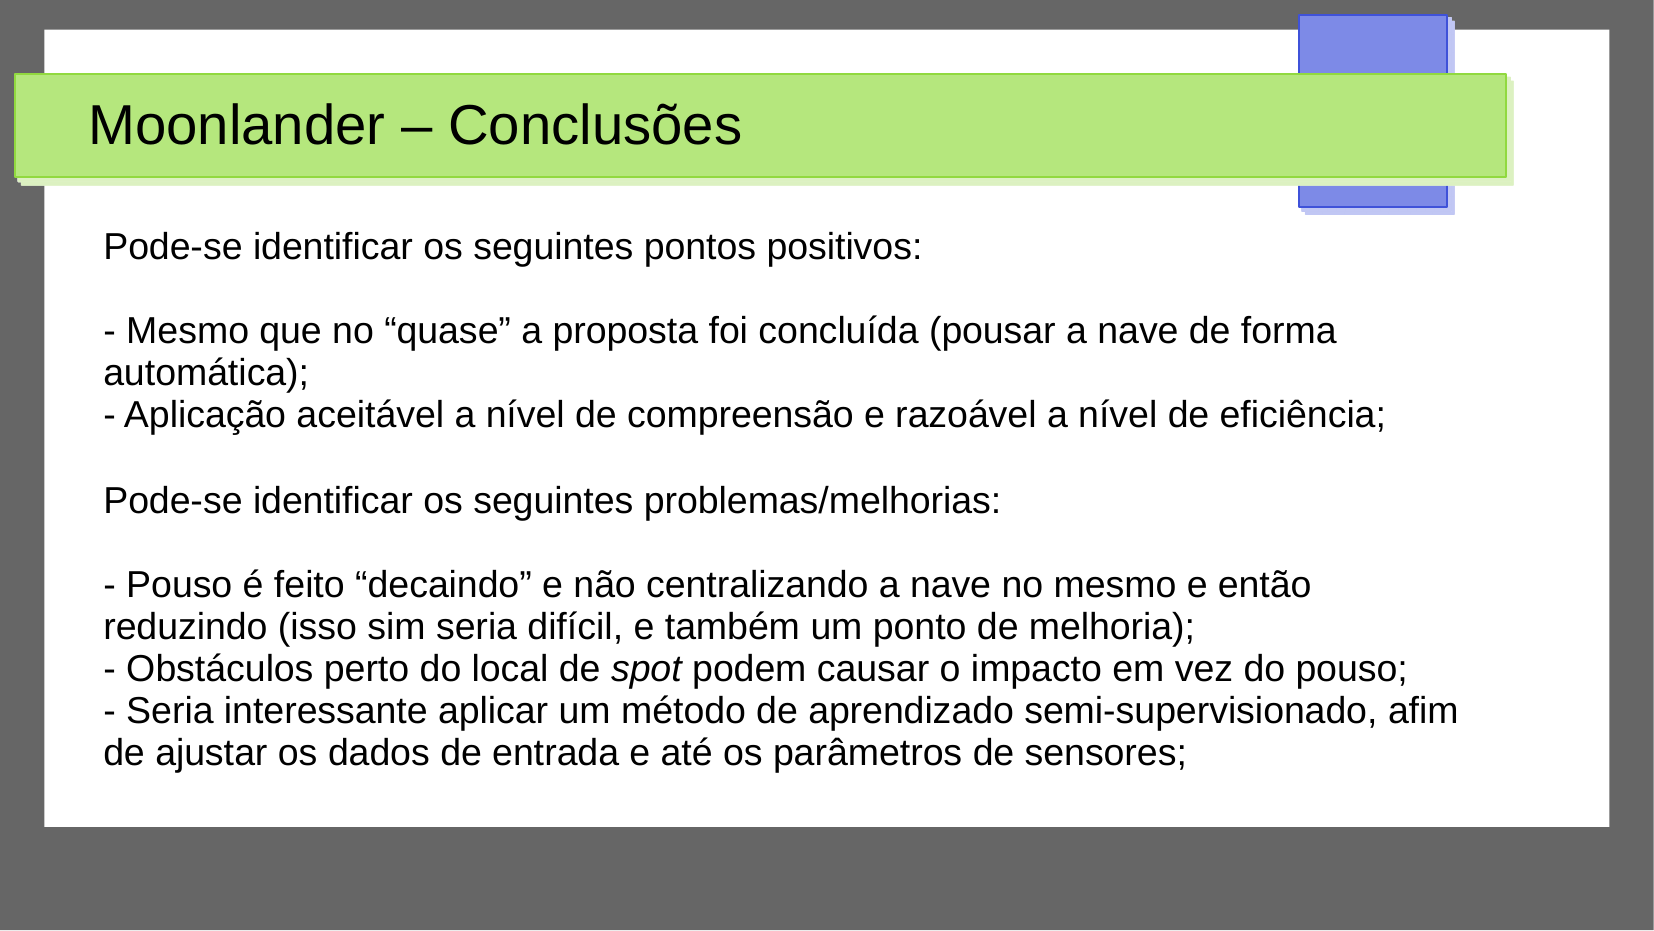

# Moonlander – Conclusões
Pode-se identificar os seguintes pontos positivos:
- Mesmo que no “quase” a proposta foi concluída (pousar a nave de forma automática);
- Aplicação aceitável a nível de compreensão e razoável a nível de eficiência;
Pode-se identificar os seguintes problemas/melhorias:
- Pouso é feito “decaindo” e não centralizando a nave no mesmo e então reduzindo (isso sim seria difícil, e também um ponto de melhoria);
- Obstáculos perto do local de spot podem causar o impacto em vez do pouso;
- Seria interessante aplicar um método de aprendizado semi-supervisionado, afim de ajustar os dados de entrada e até os parâmetros de sensores;